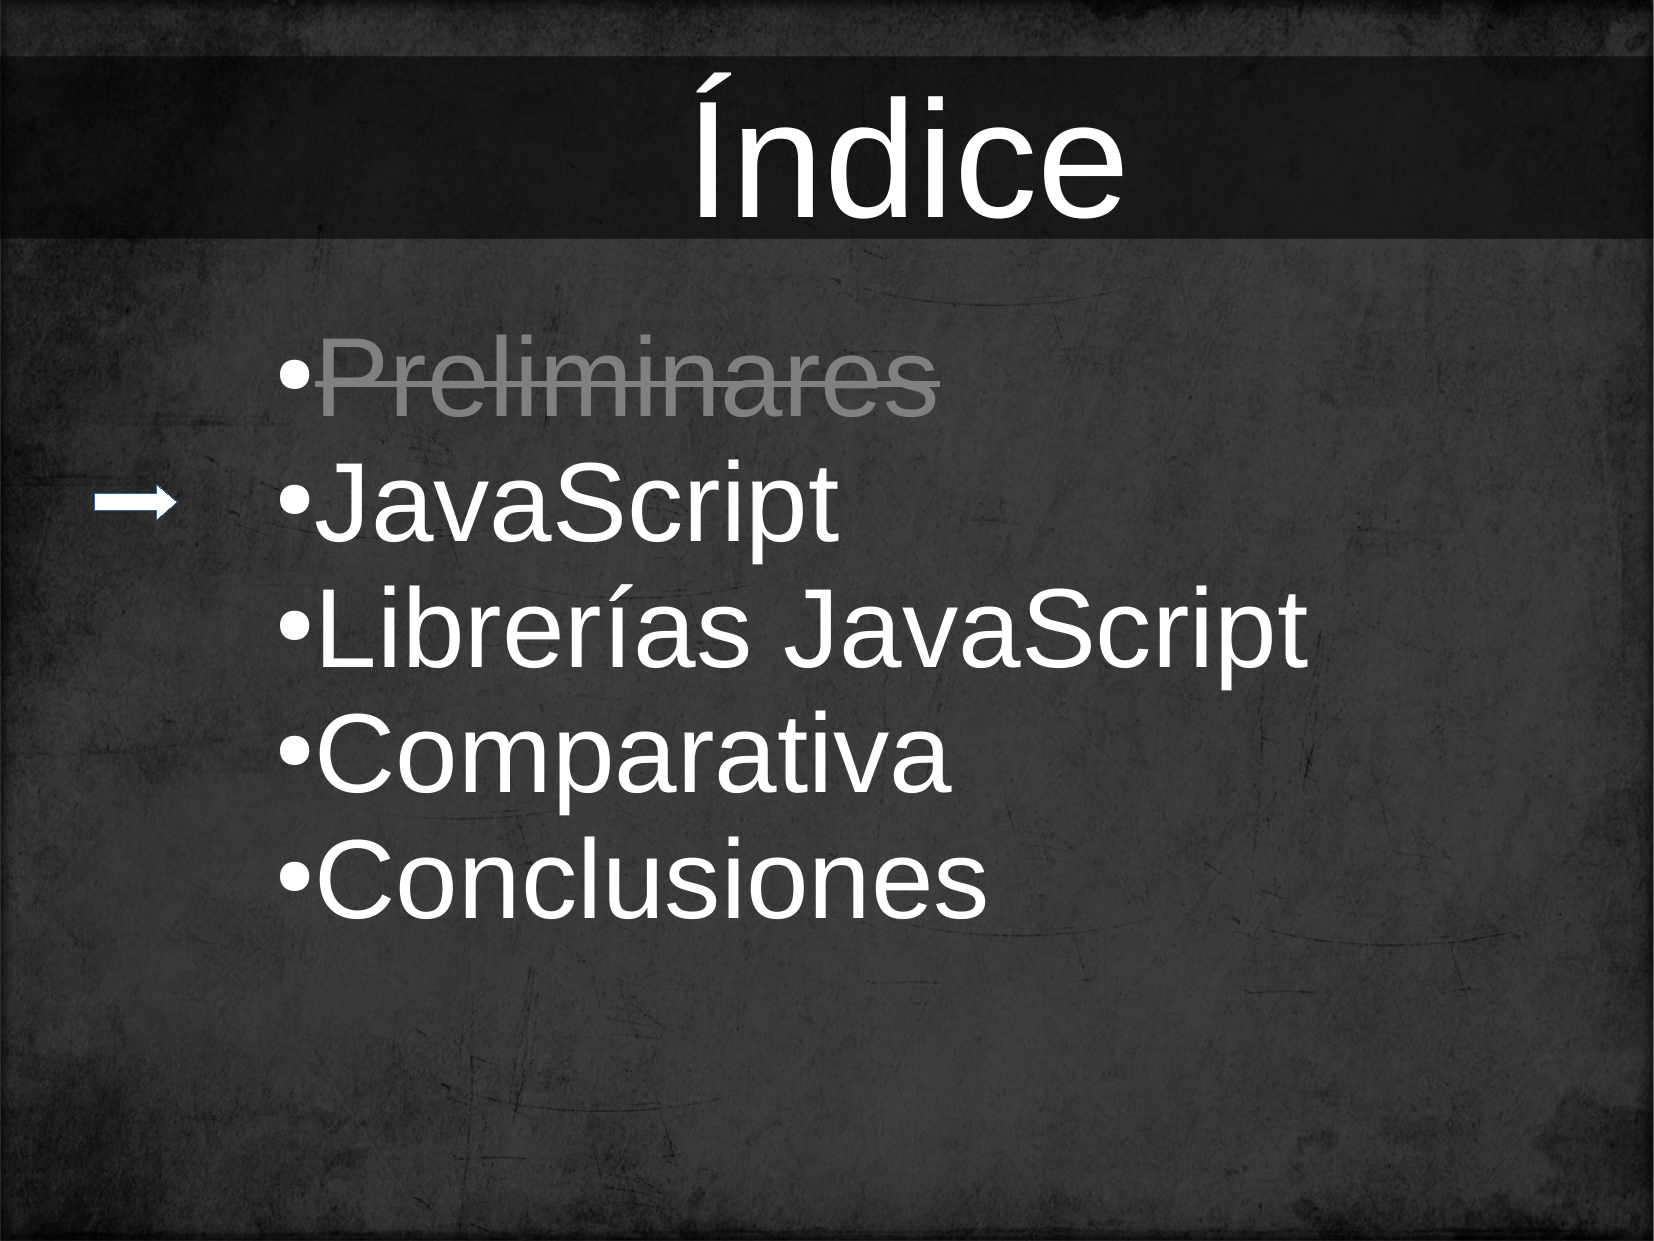

Índice
Preliminares
JavaScript
Librerías JavaScript
Comparativa
Conclusiones